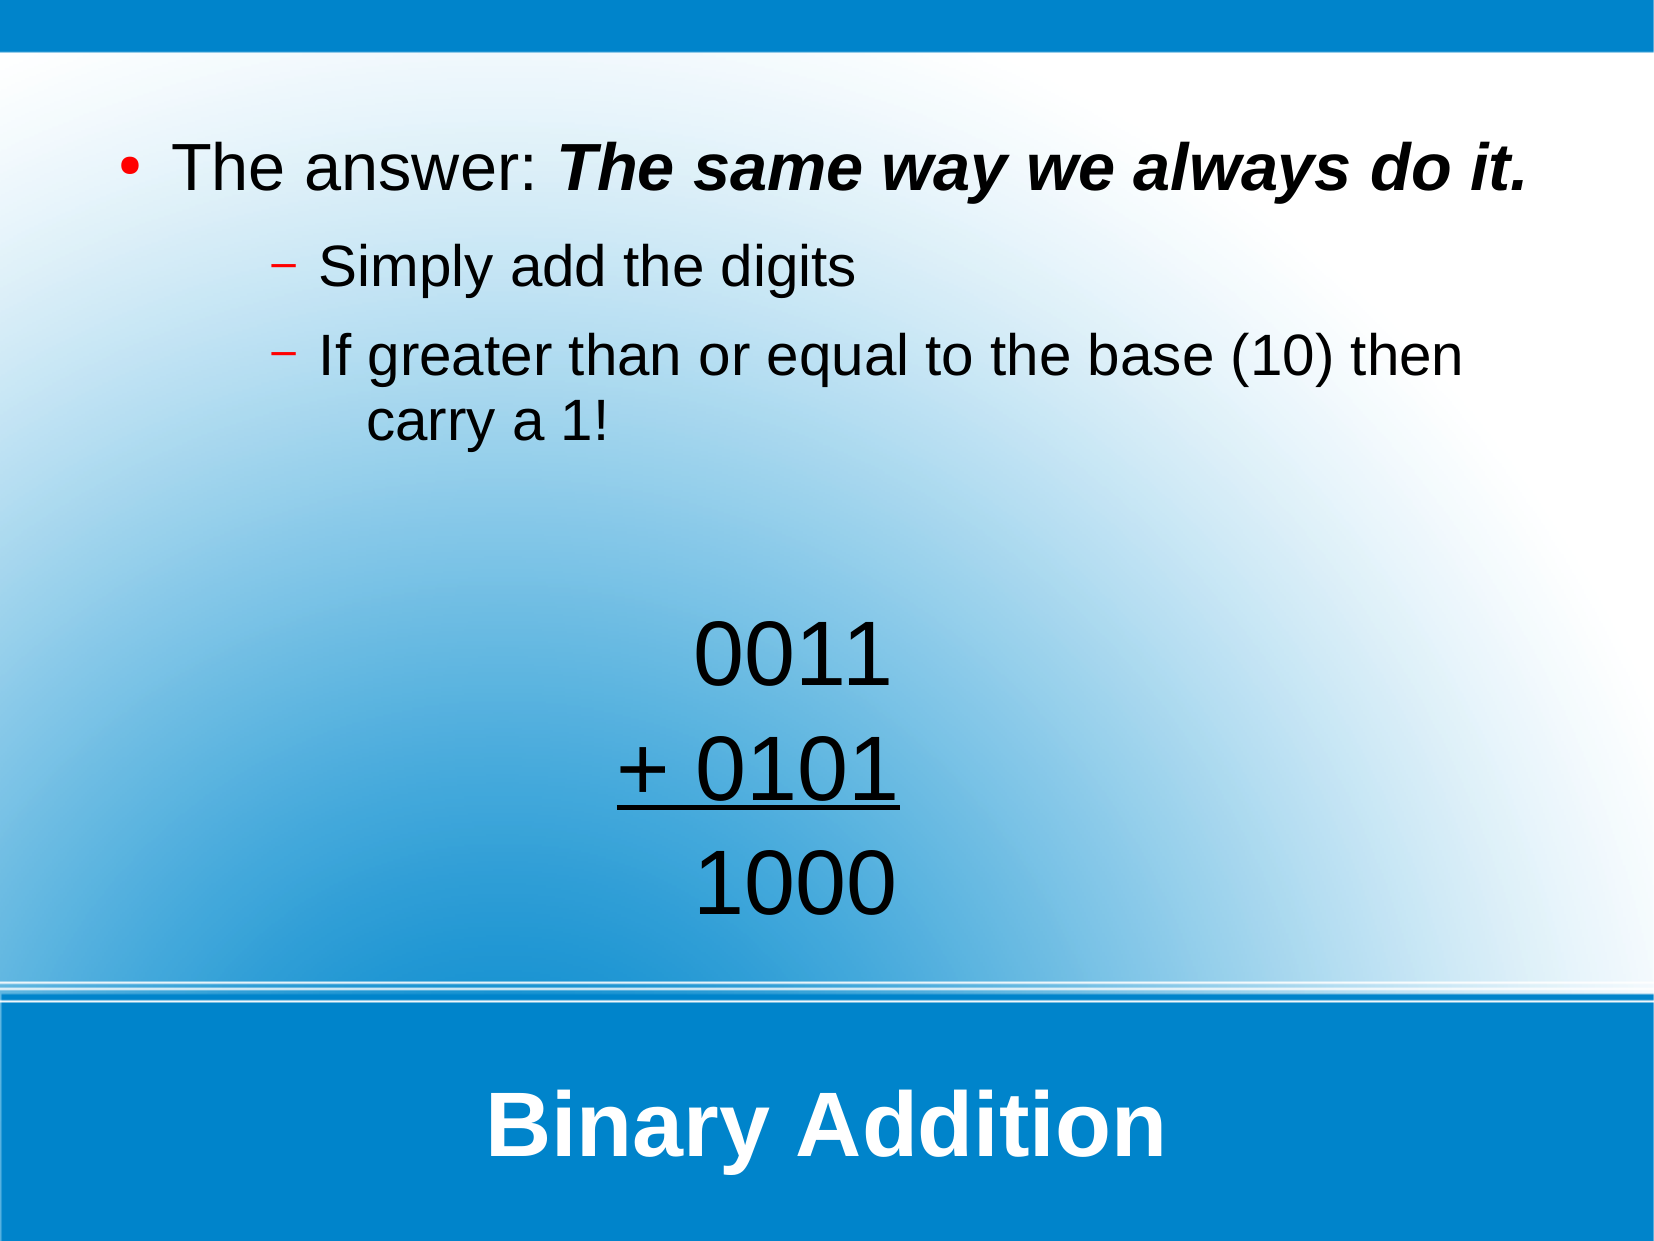

The answer: The same way we always do it.
Simply add the digits
If greater than or equal to the base (10) then carry a 1!
 0011
+ 0101
 1000
# Binary Addition